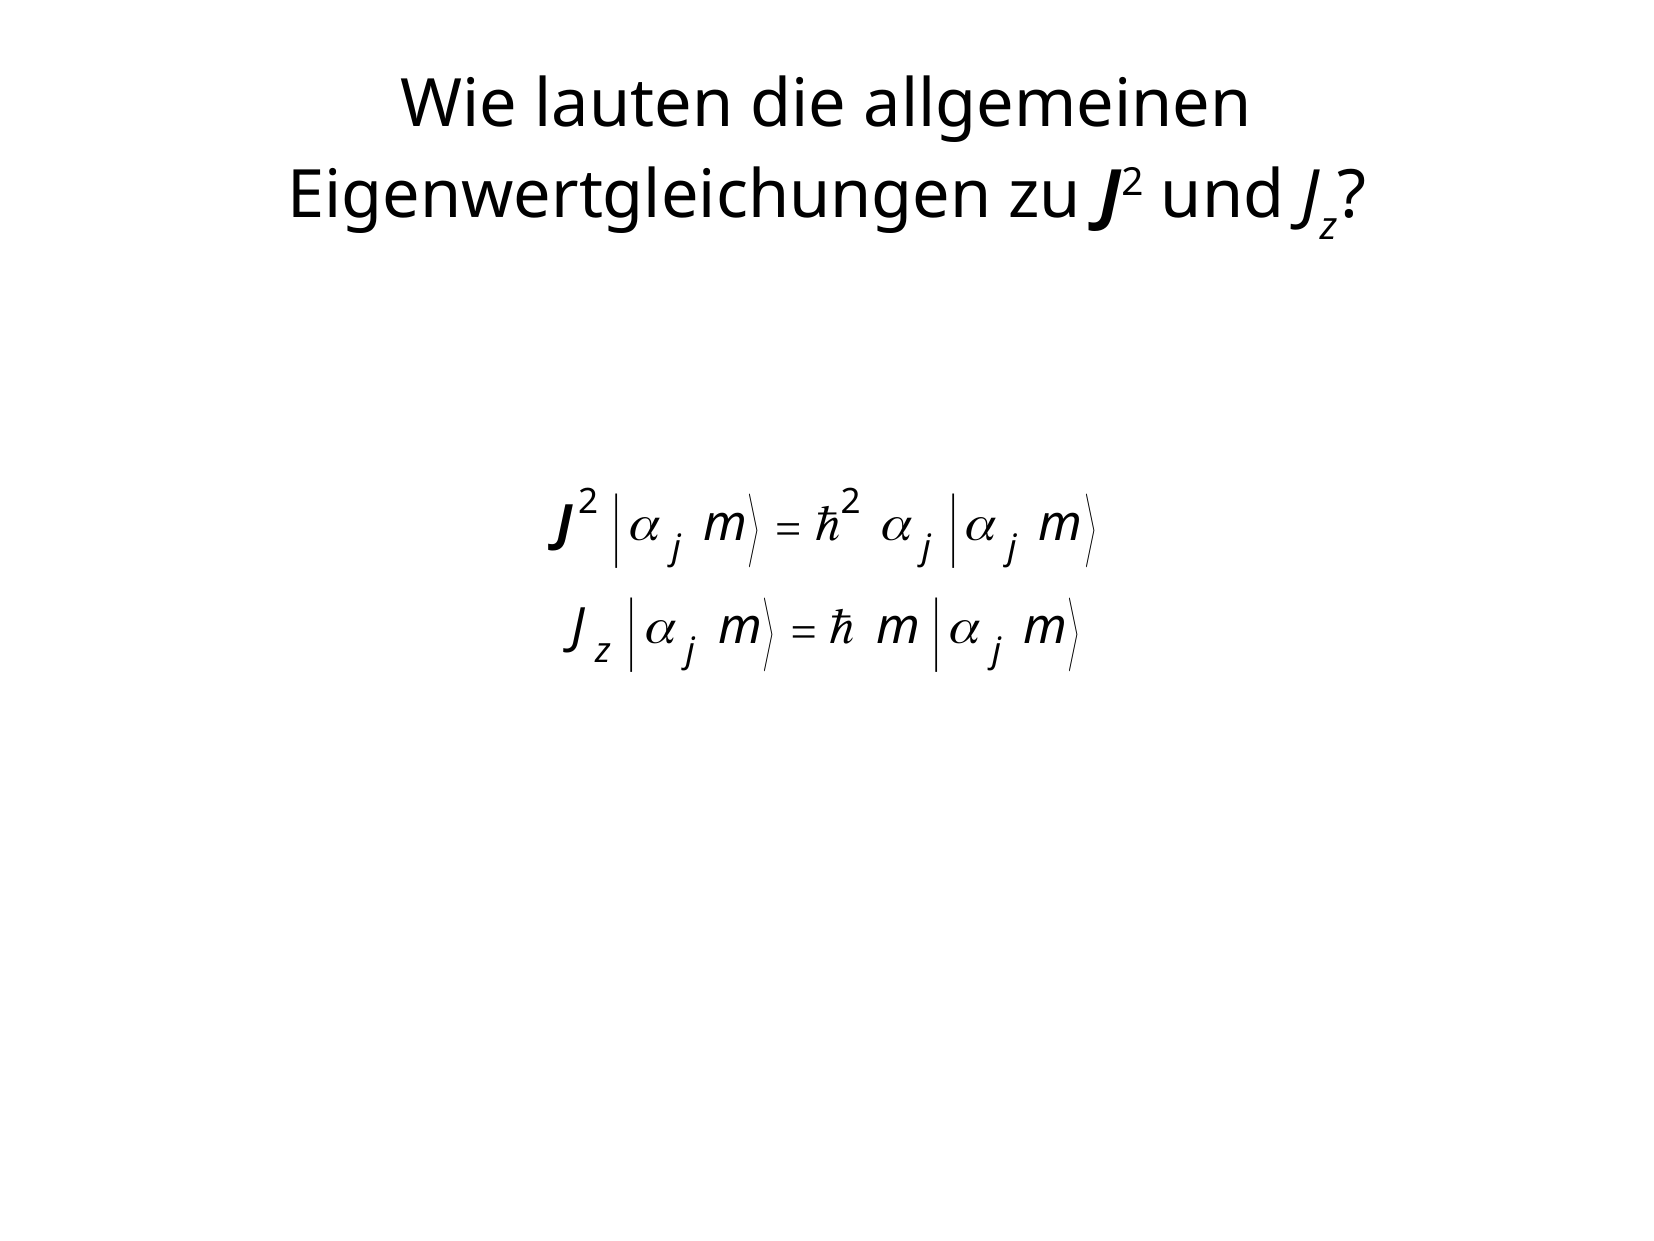

# Wie lauten die allgemeinen Eigenwertgleichungen zu J2 und Jz?